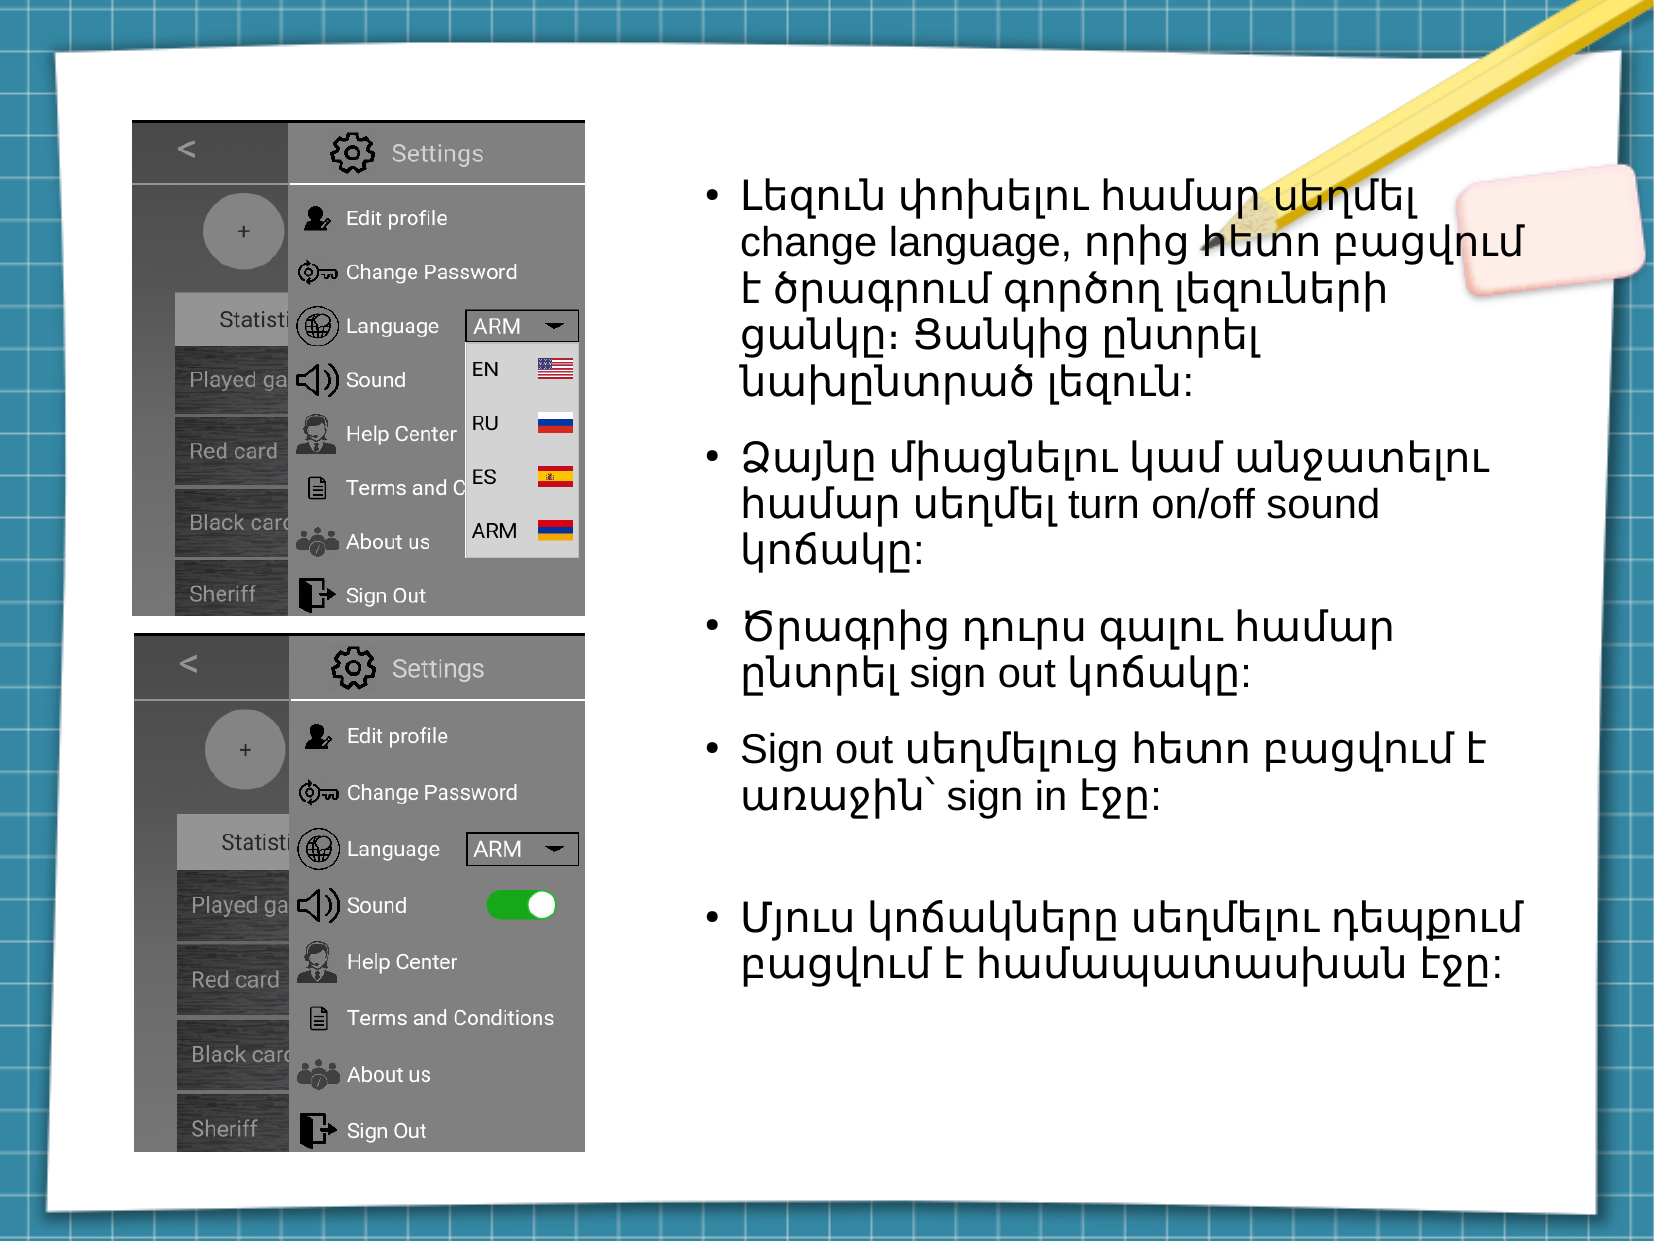

Լեզուն փոխելու համար սեղմել change language, որից հետո բացվում է ծրագրում գործող լեզուների ցանկը։ Ցանկից ընտրել նախընտրած լեզուն:
Ձայնը միացնելու կամ անջատելու համար սեղմել turn on/off sound կոճակը:
Ծրագրից դուրս գալու համար ընտրել sign out կոճակը:
Sign out սեղմելուց հետո բացվում է առաջին՝ sign in էջը:
Մյուս կոճակները սեղմելու դեպքում բացվում է համապատասխան էջը: